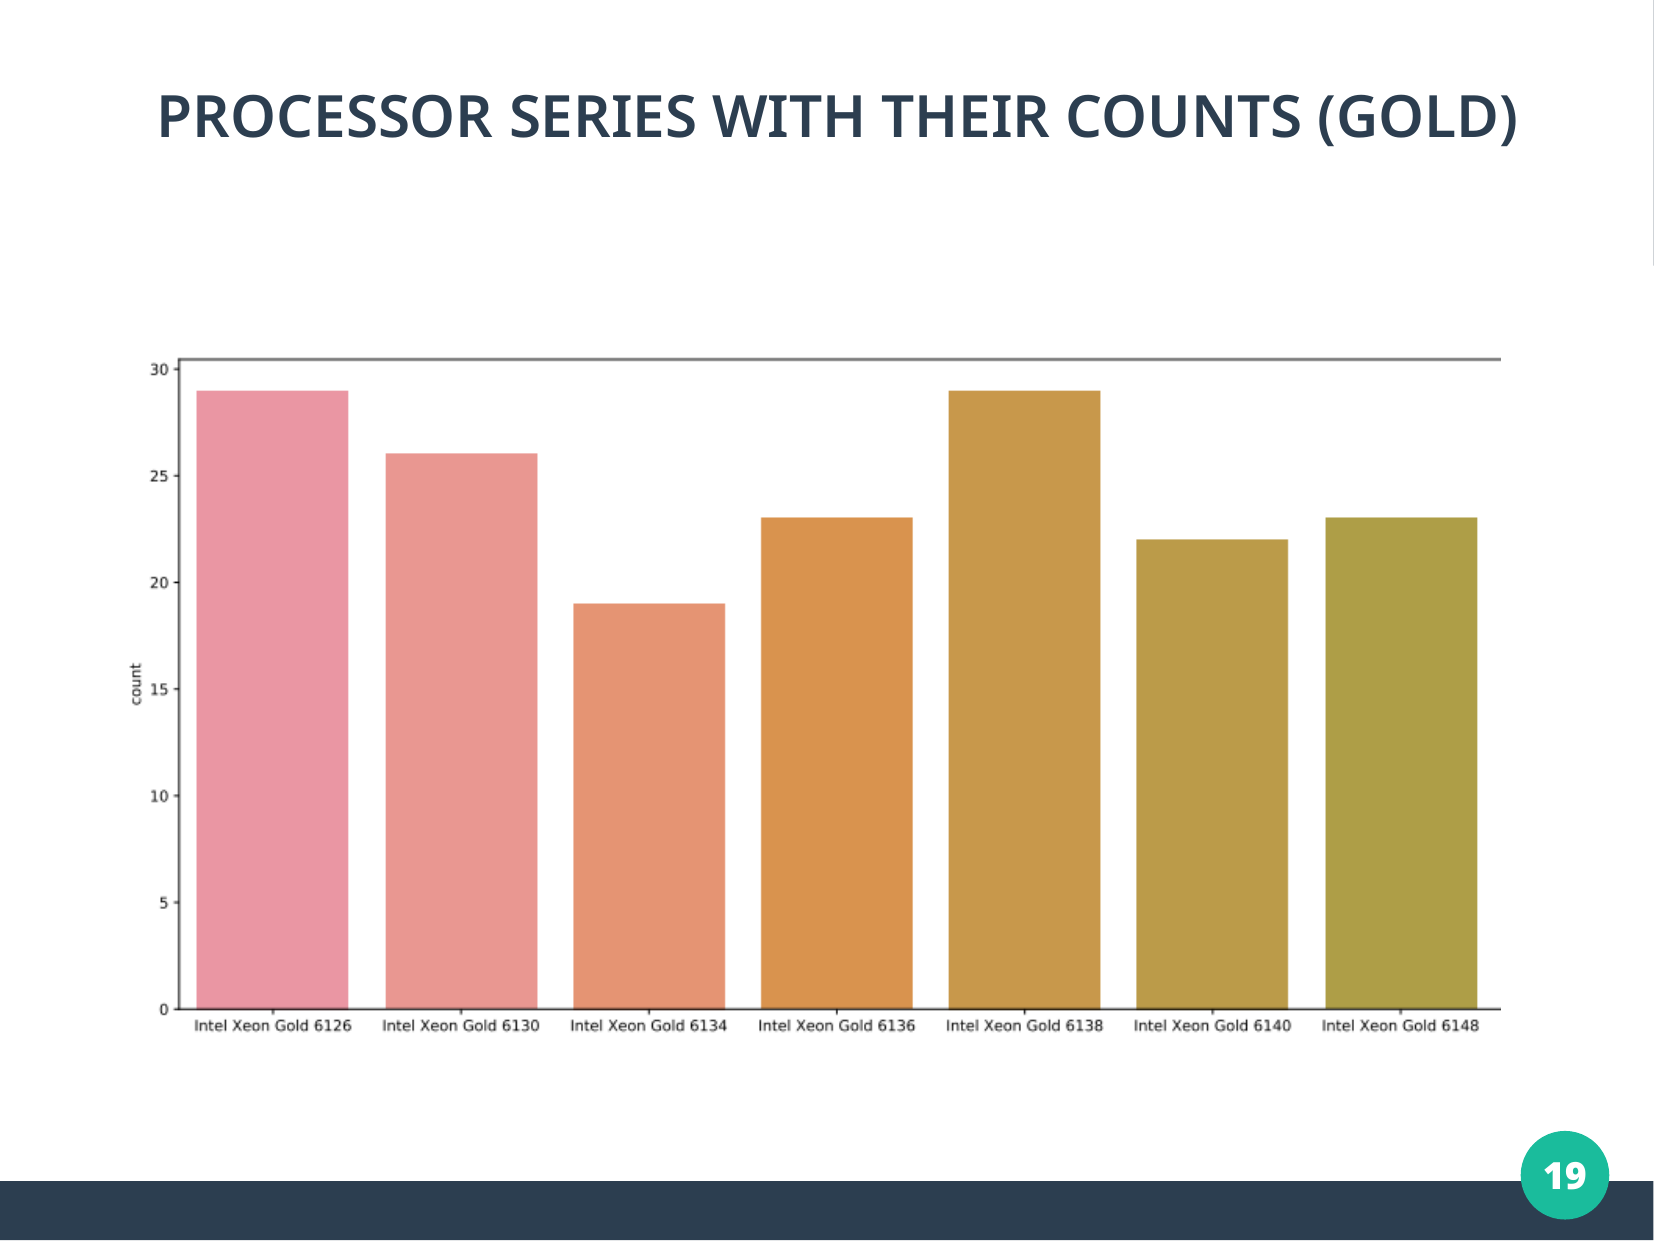

# BRONZE
PROCESSOR SERIES WITH THEIR COUNTS (GOLD)
19